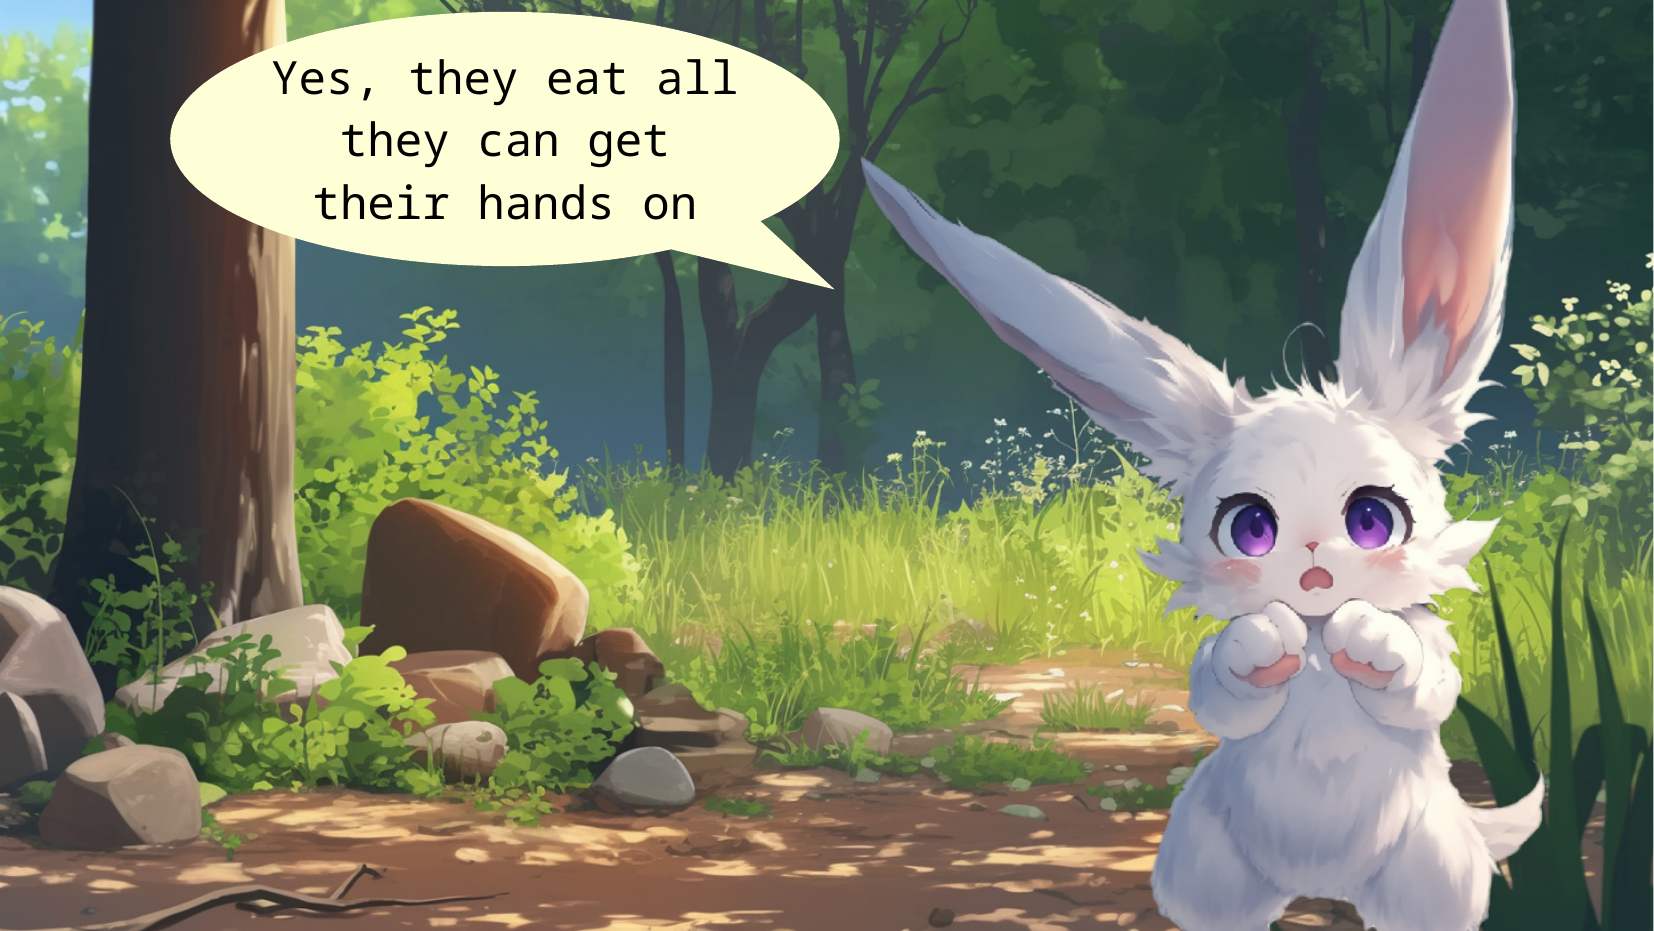

Yes, they eat all they can get
their hands on